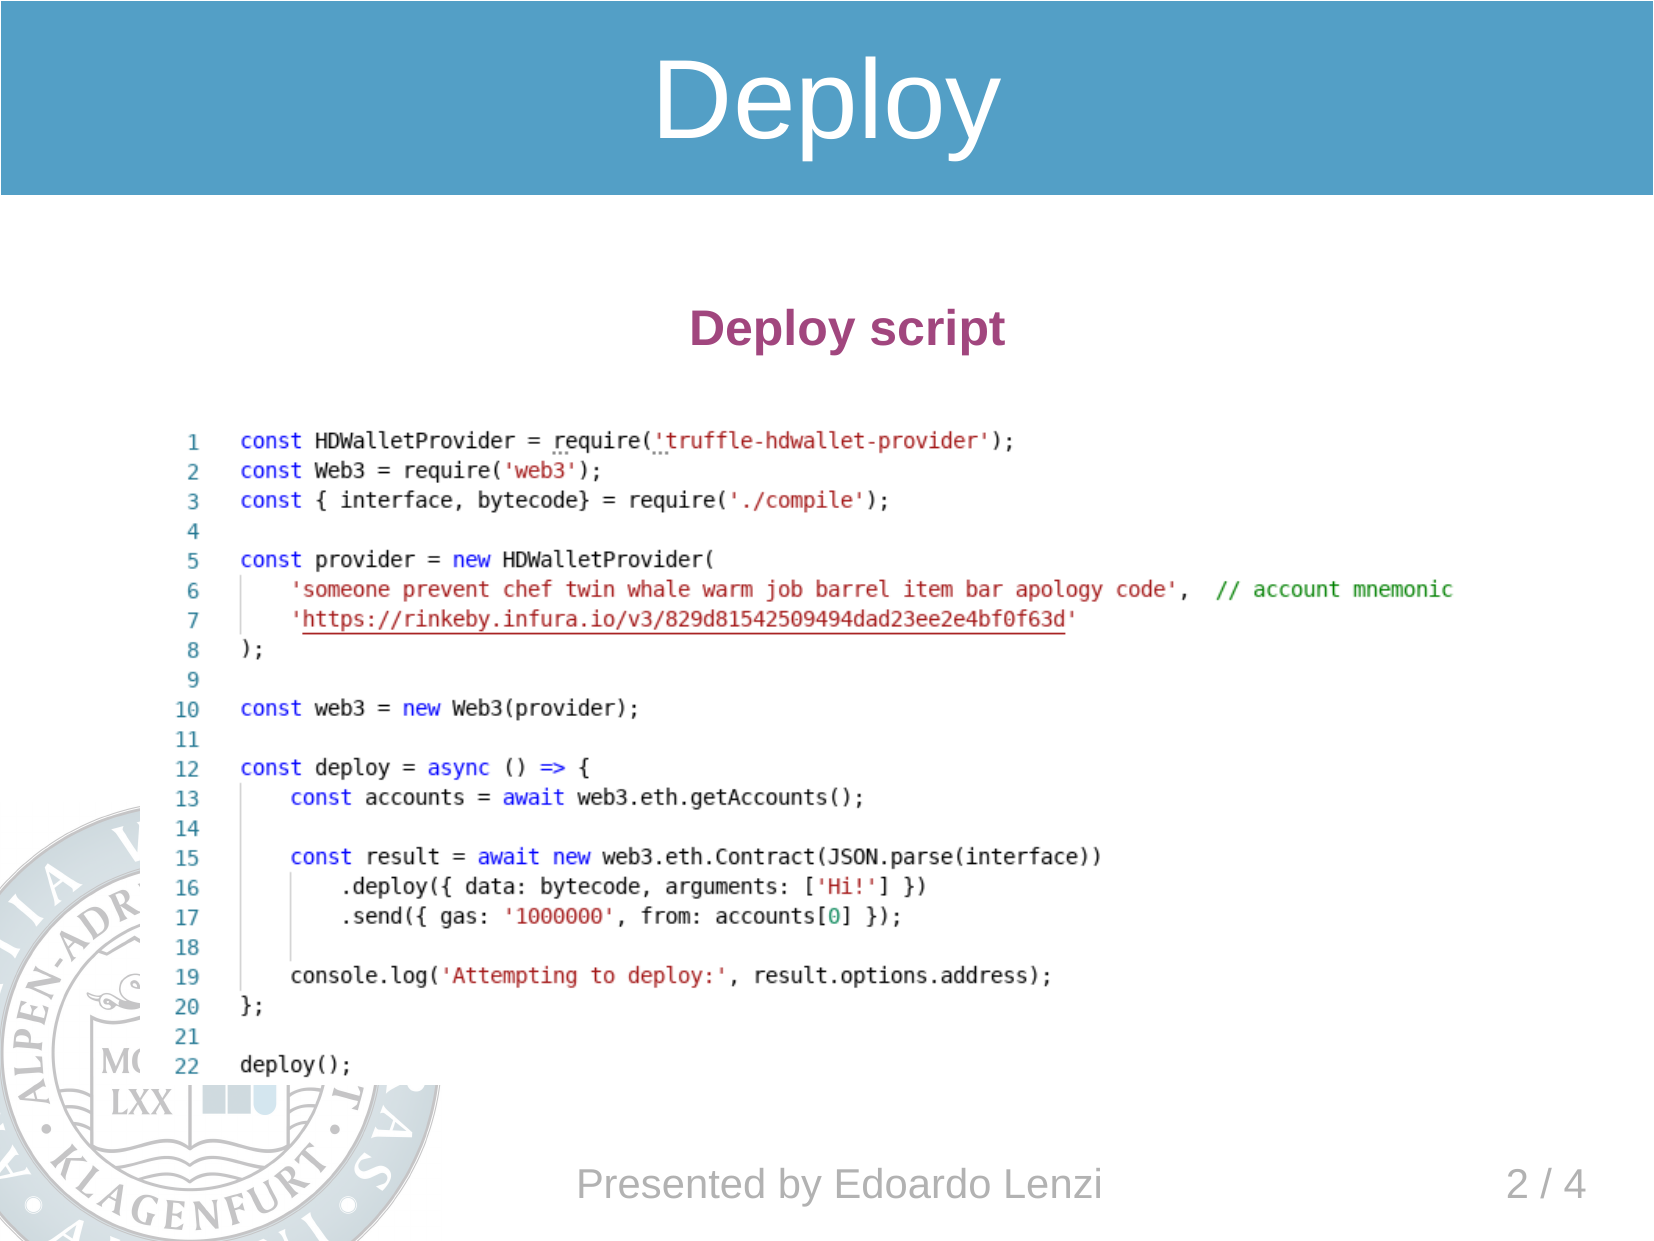

Deploy
Deploy script
# Presented by Edoardo Lenzi 2 / 4